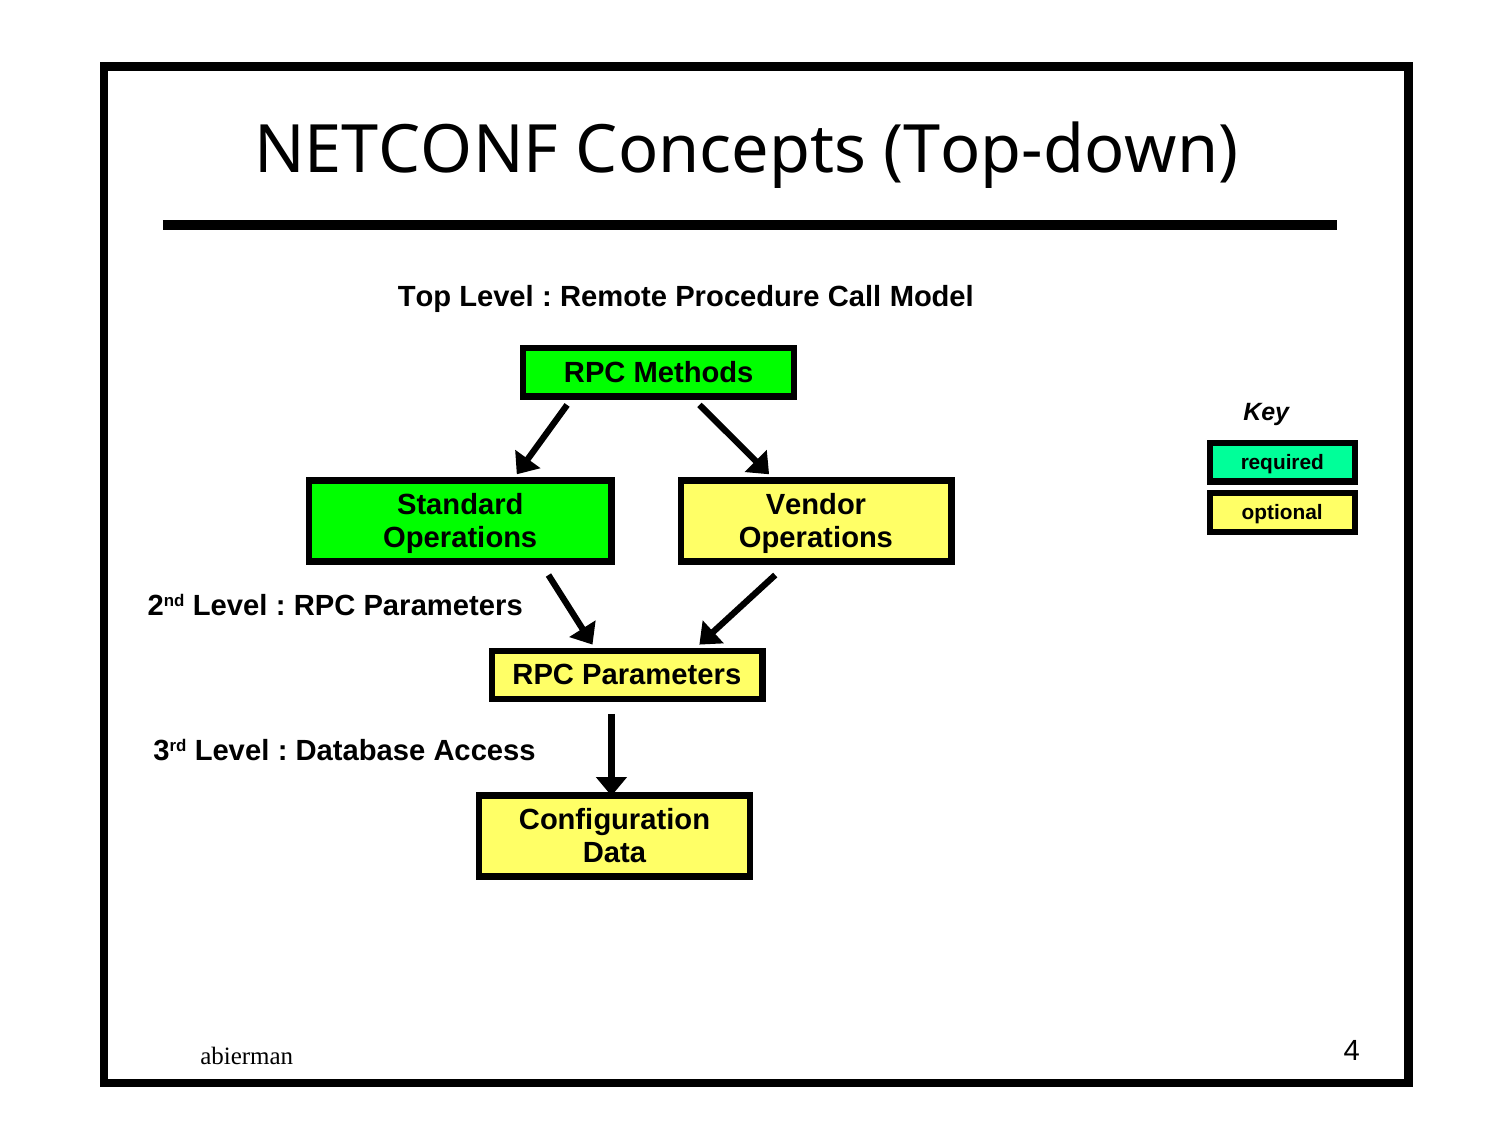

# NETCONF Concepts (Top-down)
Top Level : Remote Procedure Call Model
RPC Methods
Key
required
Standard Operations
Vendor Operations
optional
2nd Level : RPC Parameters
RPC Parameters
3rd Level : Database Access
Configuration
Data
4